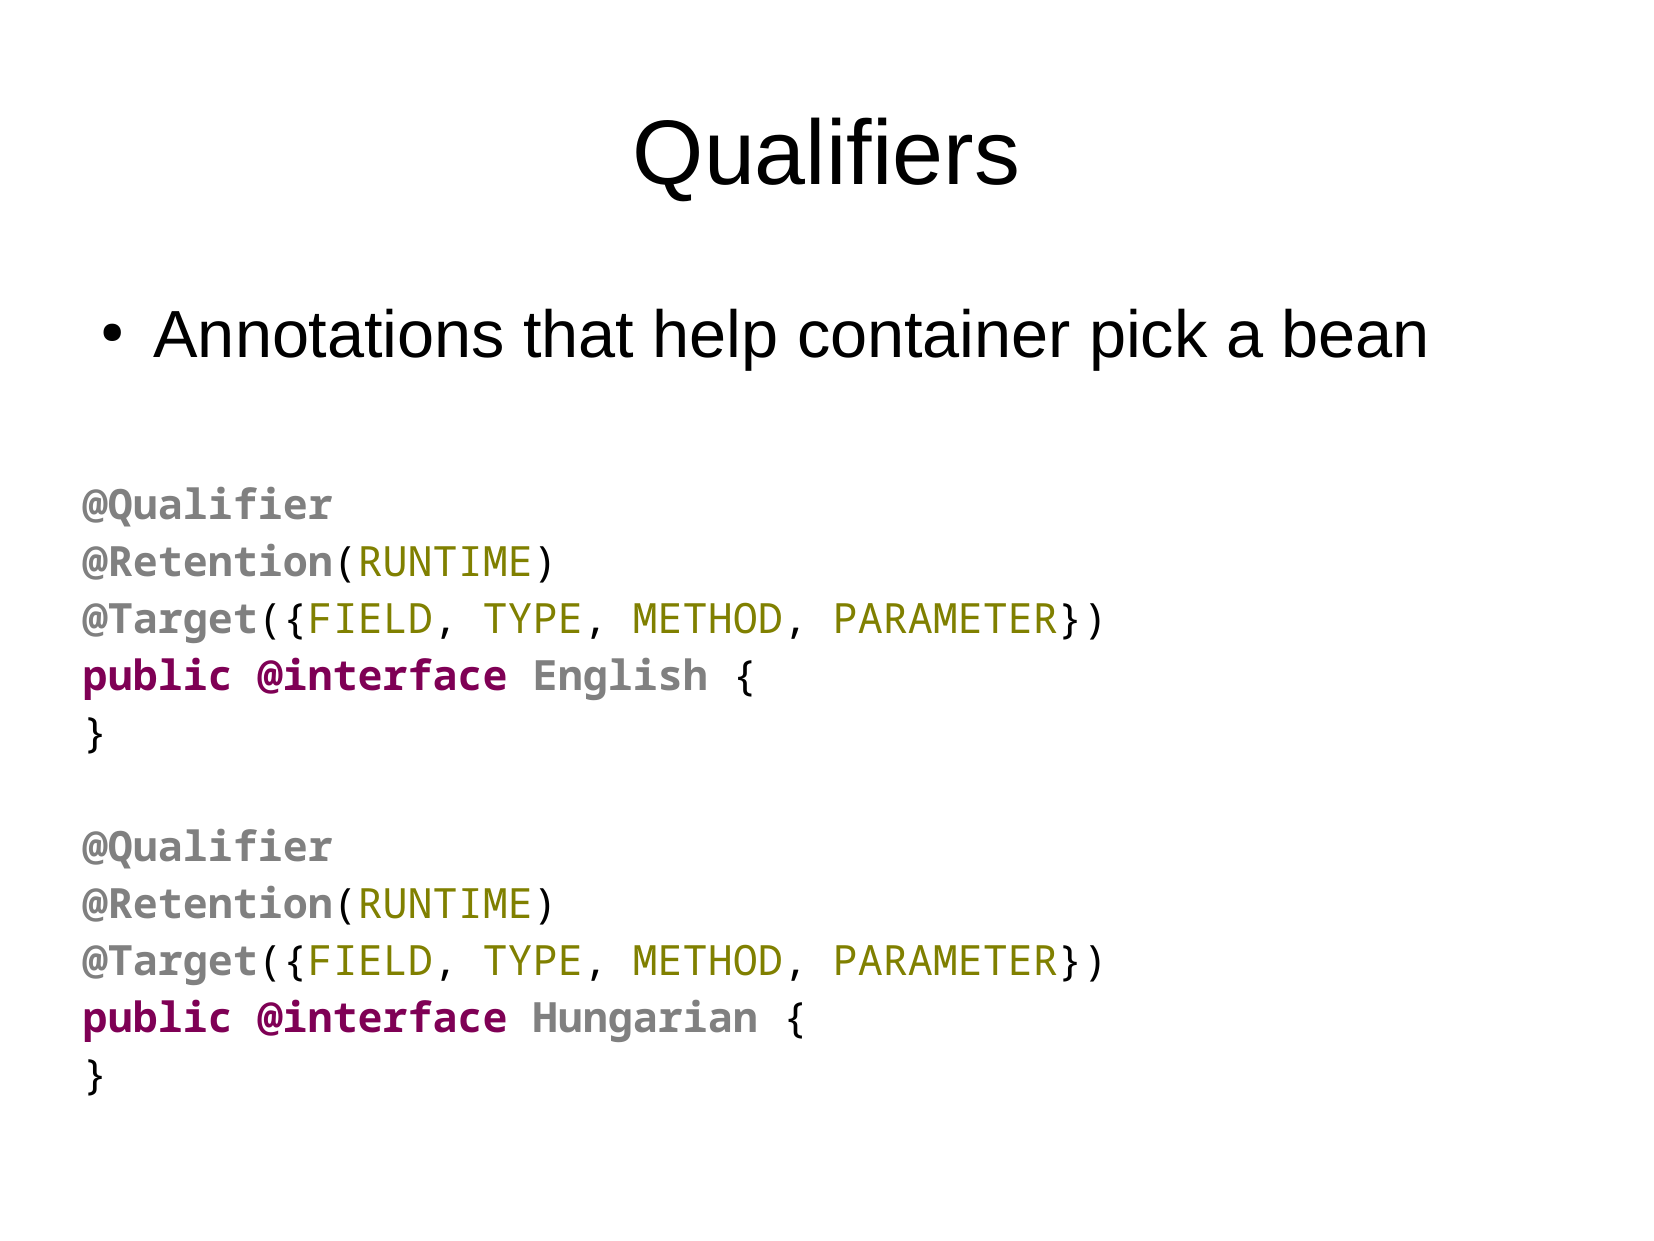

# Qualifiers
Annotations that help container pick a bean
@Qualifier
@Retention(RUNTIME)
@Target({FIELD, TYPE, METHOD, PARAMETER})
public @interface English {
}
@Qualifier
@Retention(RUNTIME)
@Target({FIELD, TYPE, METHOD, PARAMETER})
public @interface Hungarian {
}